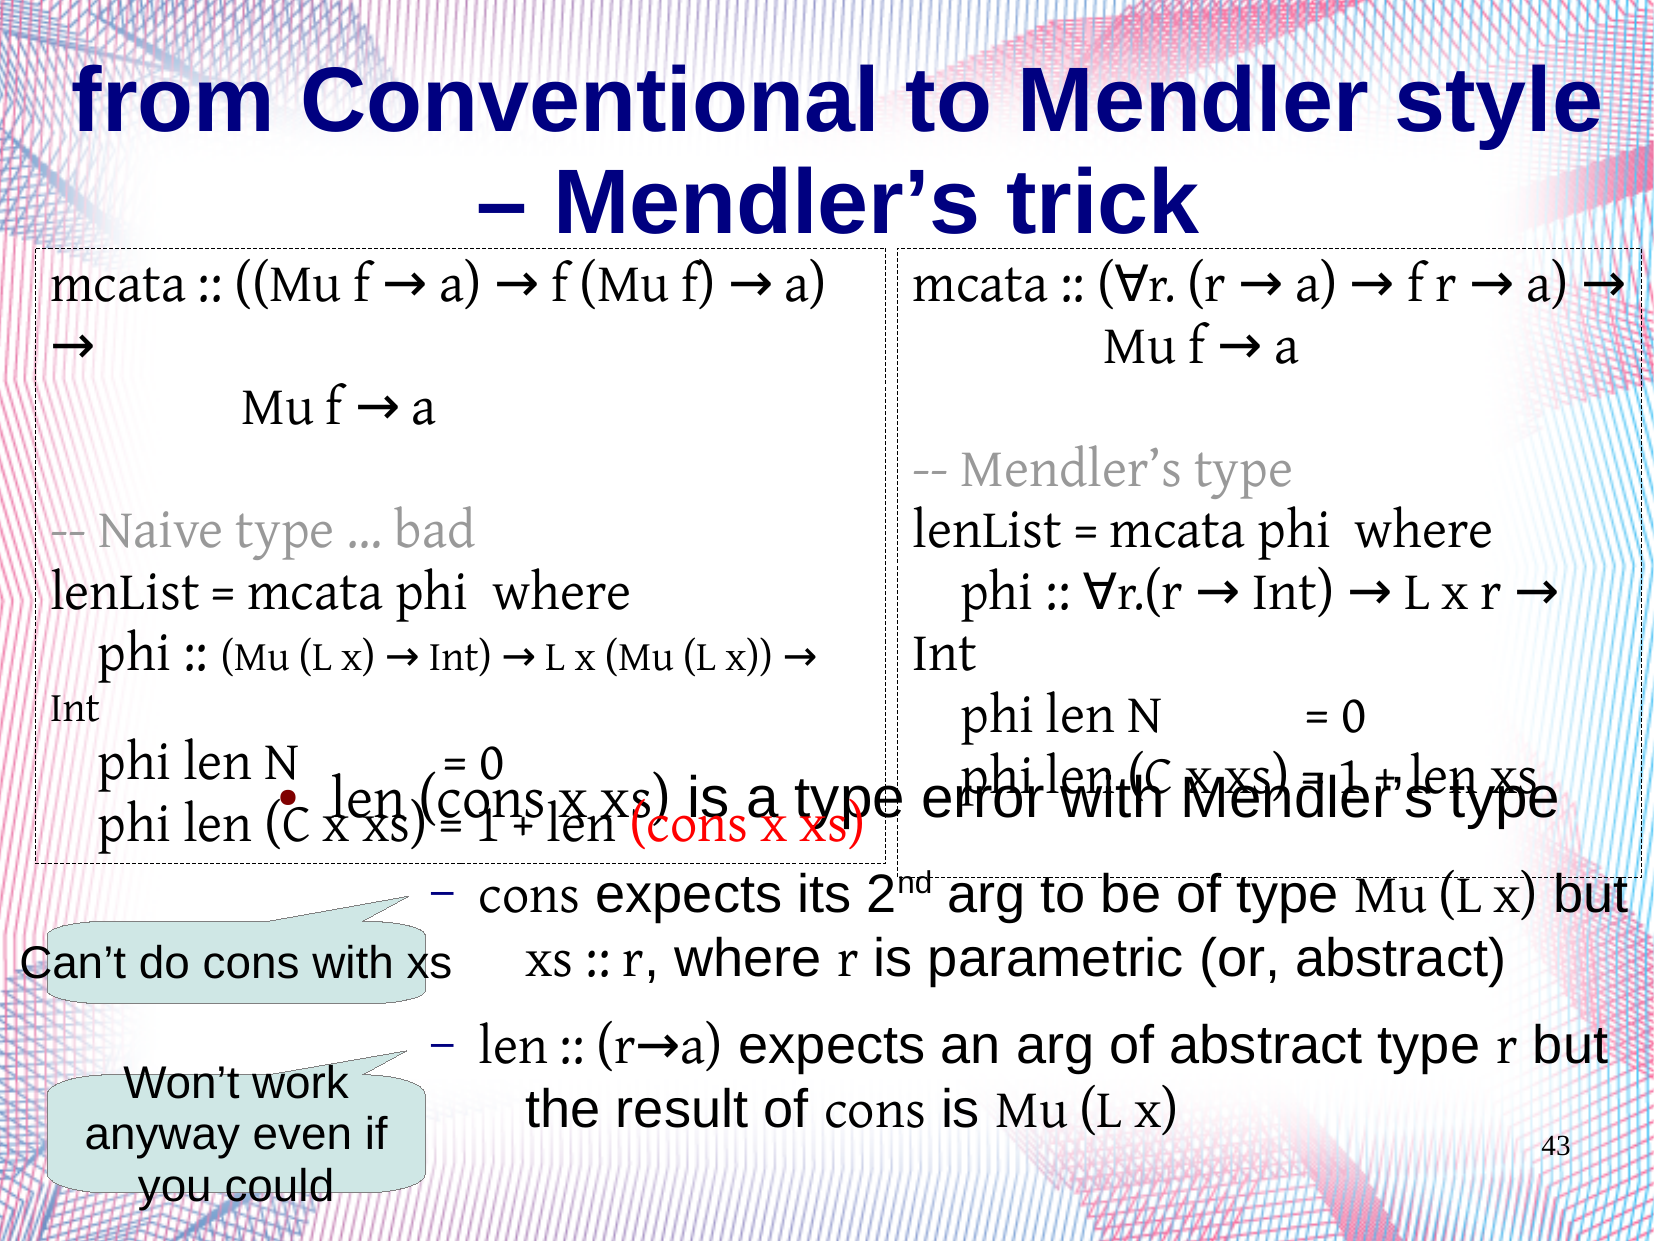

# from Conventional to Mendler style – Mendler’s trick
mcata :: ((Mu f → a) → f (Mu f) → a) →
 Mu f → a
-- Naive type … bad
lenList = mcata phi where
 phi :: (Mu (L x) → Int) → L x (Mu (L x)) → Int
 phi len N = 0
 phi len (C x xs) = 1 + len (cons x xs)
mcata :: (∀r. (r → a) → f r → a) →
 Mu f → a
-- Mendler’s type
lenList = mcata phi where
 phi :: ∀r.(r → Int) → L x r → Int
 phi len N = 0
 phi len (C x xs) = 1 + len xs
len (cons x xs) is a type error with Mendler’s type
cons expects its 2nd arg to be of type Mu (L x) but xs :: r, where r is parametric (or, abstract)
len :: (r→a) expects an arg of abstract type r but the result of cons is Mu (L x)
Can’t do cons with xs
Won’t work anyway even if you could
43